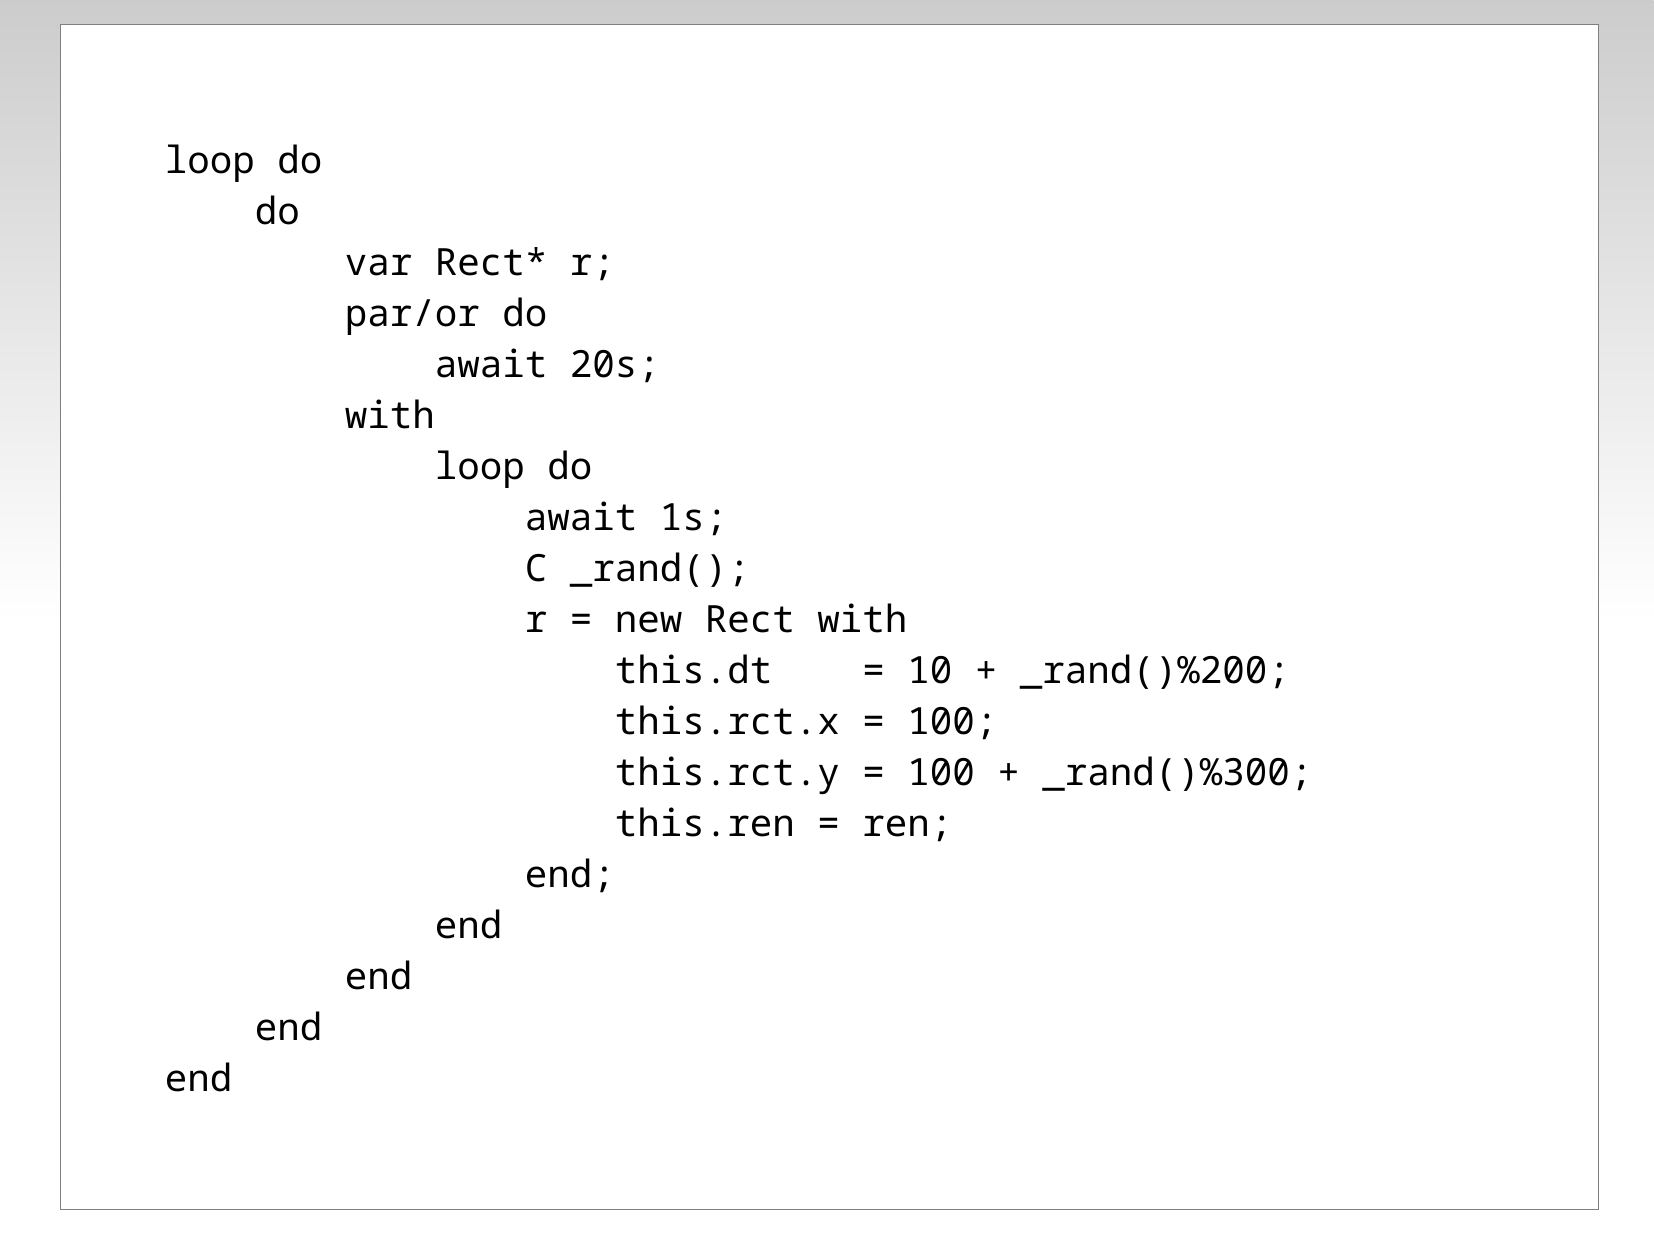

loop do
 do
 var Rect* r;
 par/or do
 await 20s;
 with
 loop do
 await 1s;
 C _rand();
 r = new Rect with
 this.dt = 10 + _rand()%200;
 this.rct.x = 100;
 this.rct.y = 100 + _rand()%300;
 this.ren = ren;
 end;
 end
 end
 end
 end
#